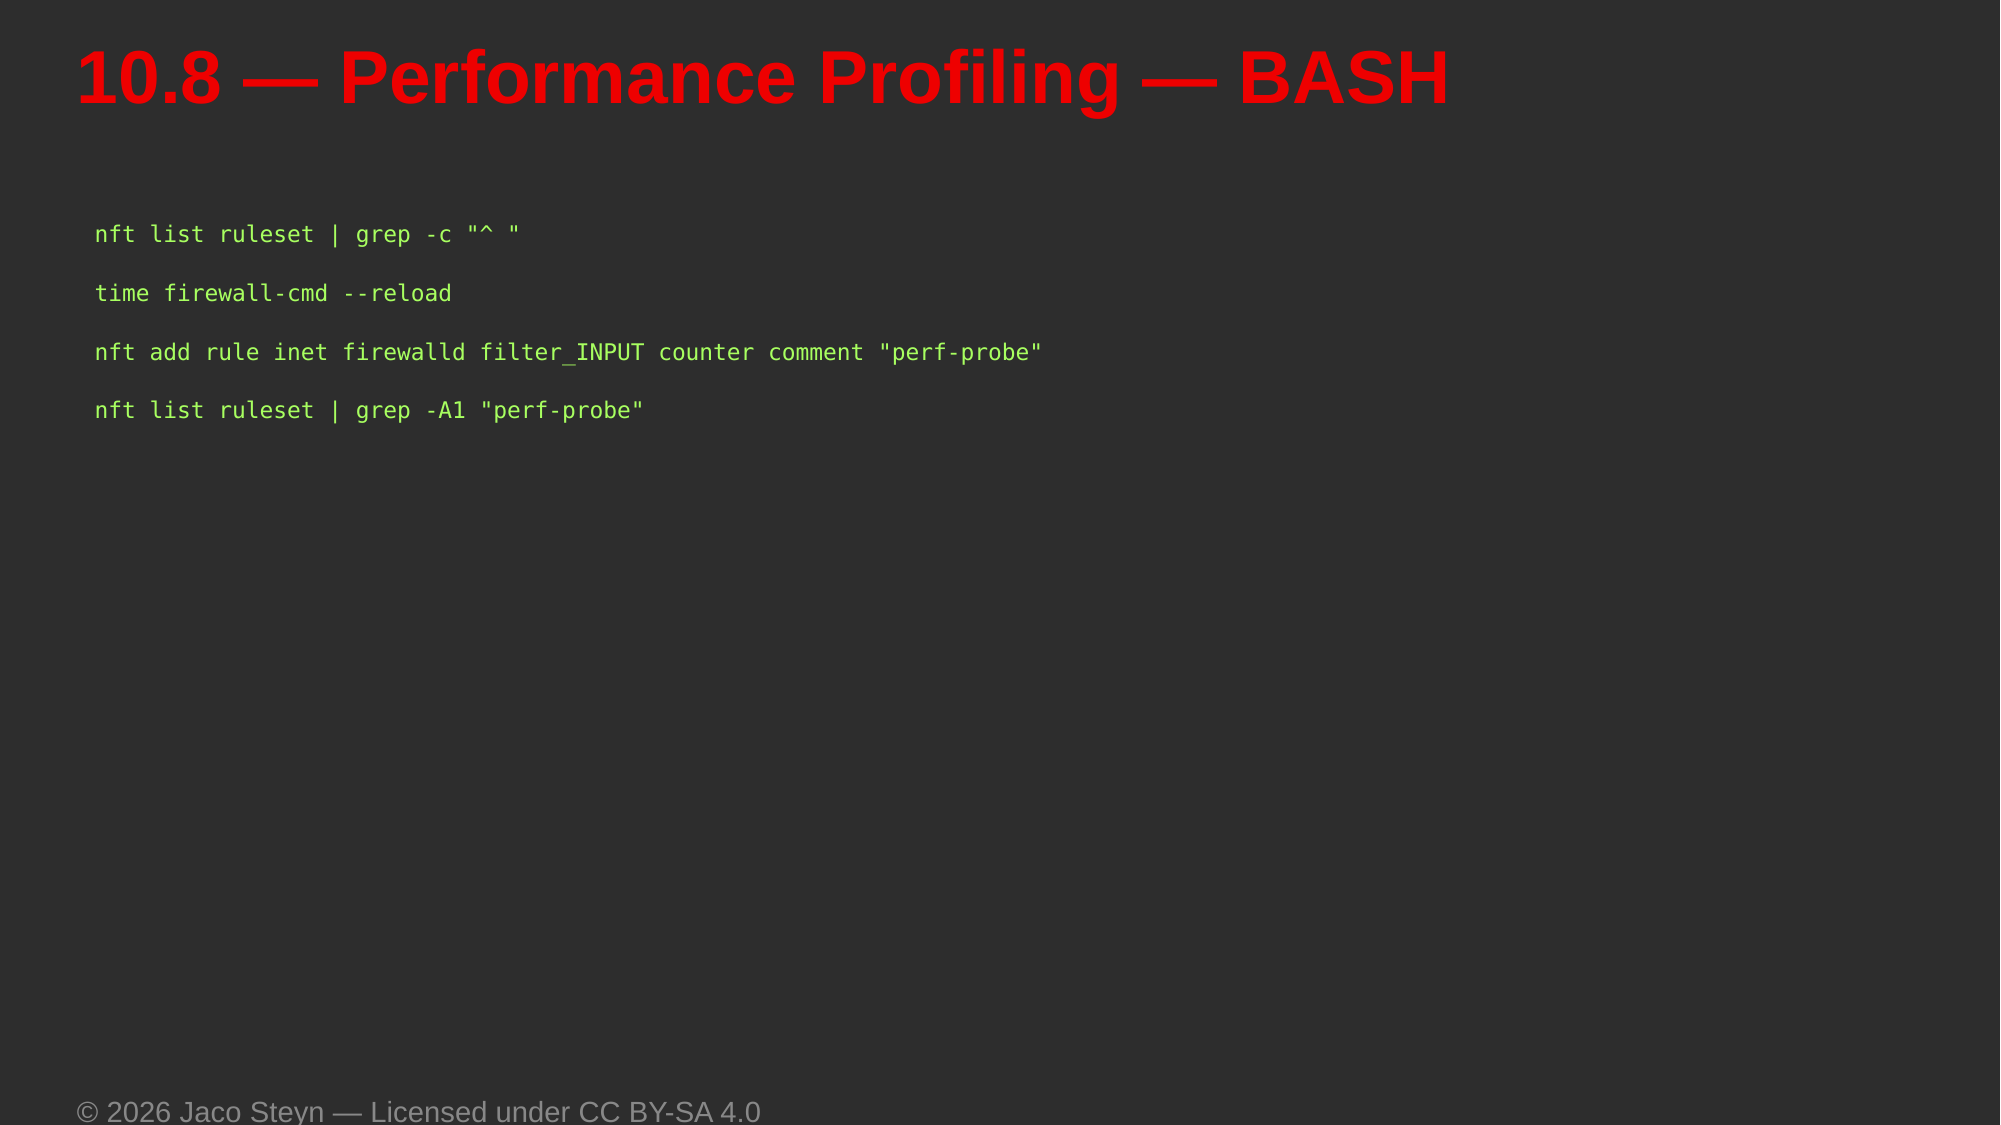

10.8 — Performance Profiling — BASH
nft list ruleset | grep -c "^ "
time firewall-cmd --reload
nft add rule inet firewalld filter_INPUT counter comment "perf-probe"
nft list ruleset | grep -A1 "perf-probe"
© 2026 Jaco Steyn — Licensed under CC BY-SA 4.0